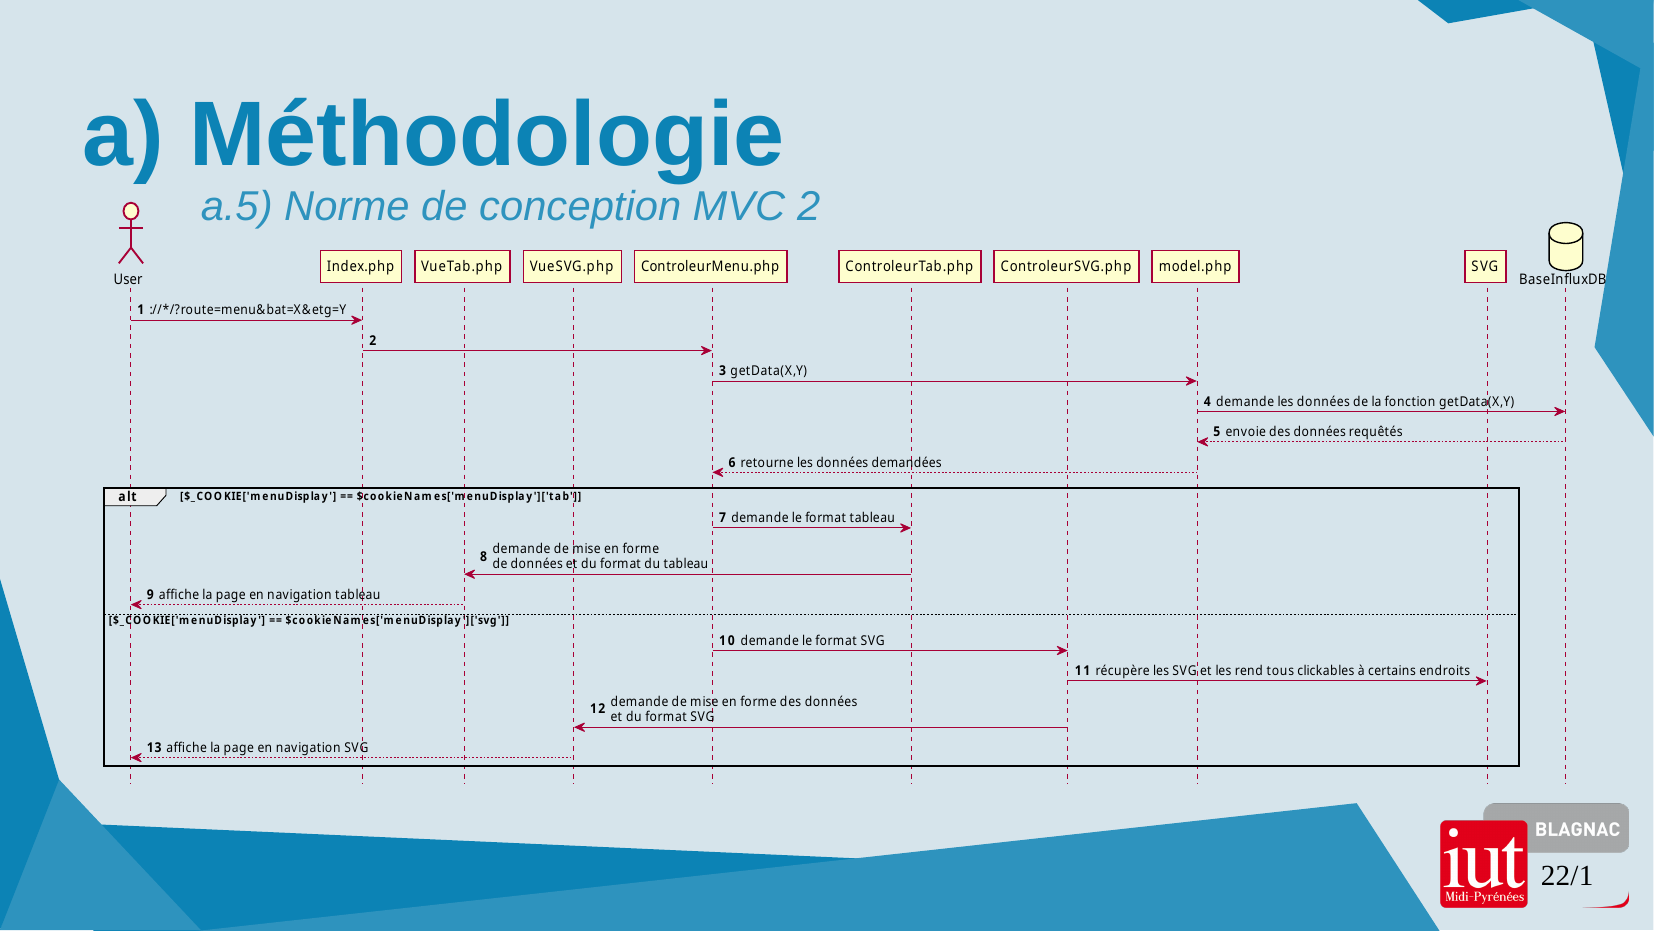

# a) Méthodologie
a.5) Norme de conception MVC 2
22